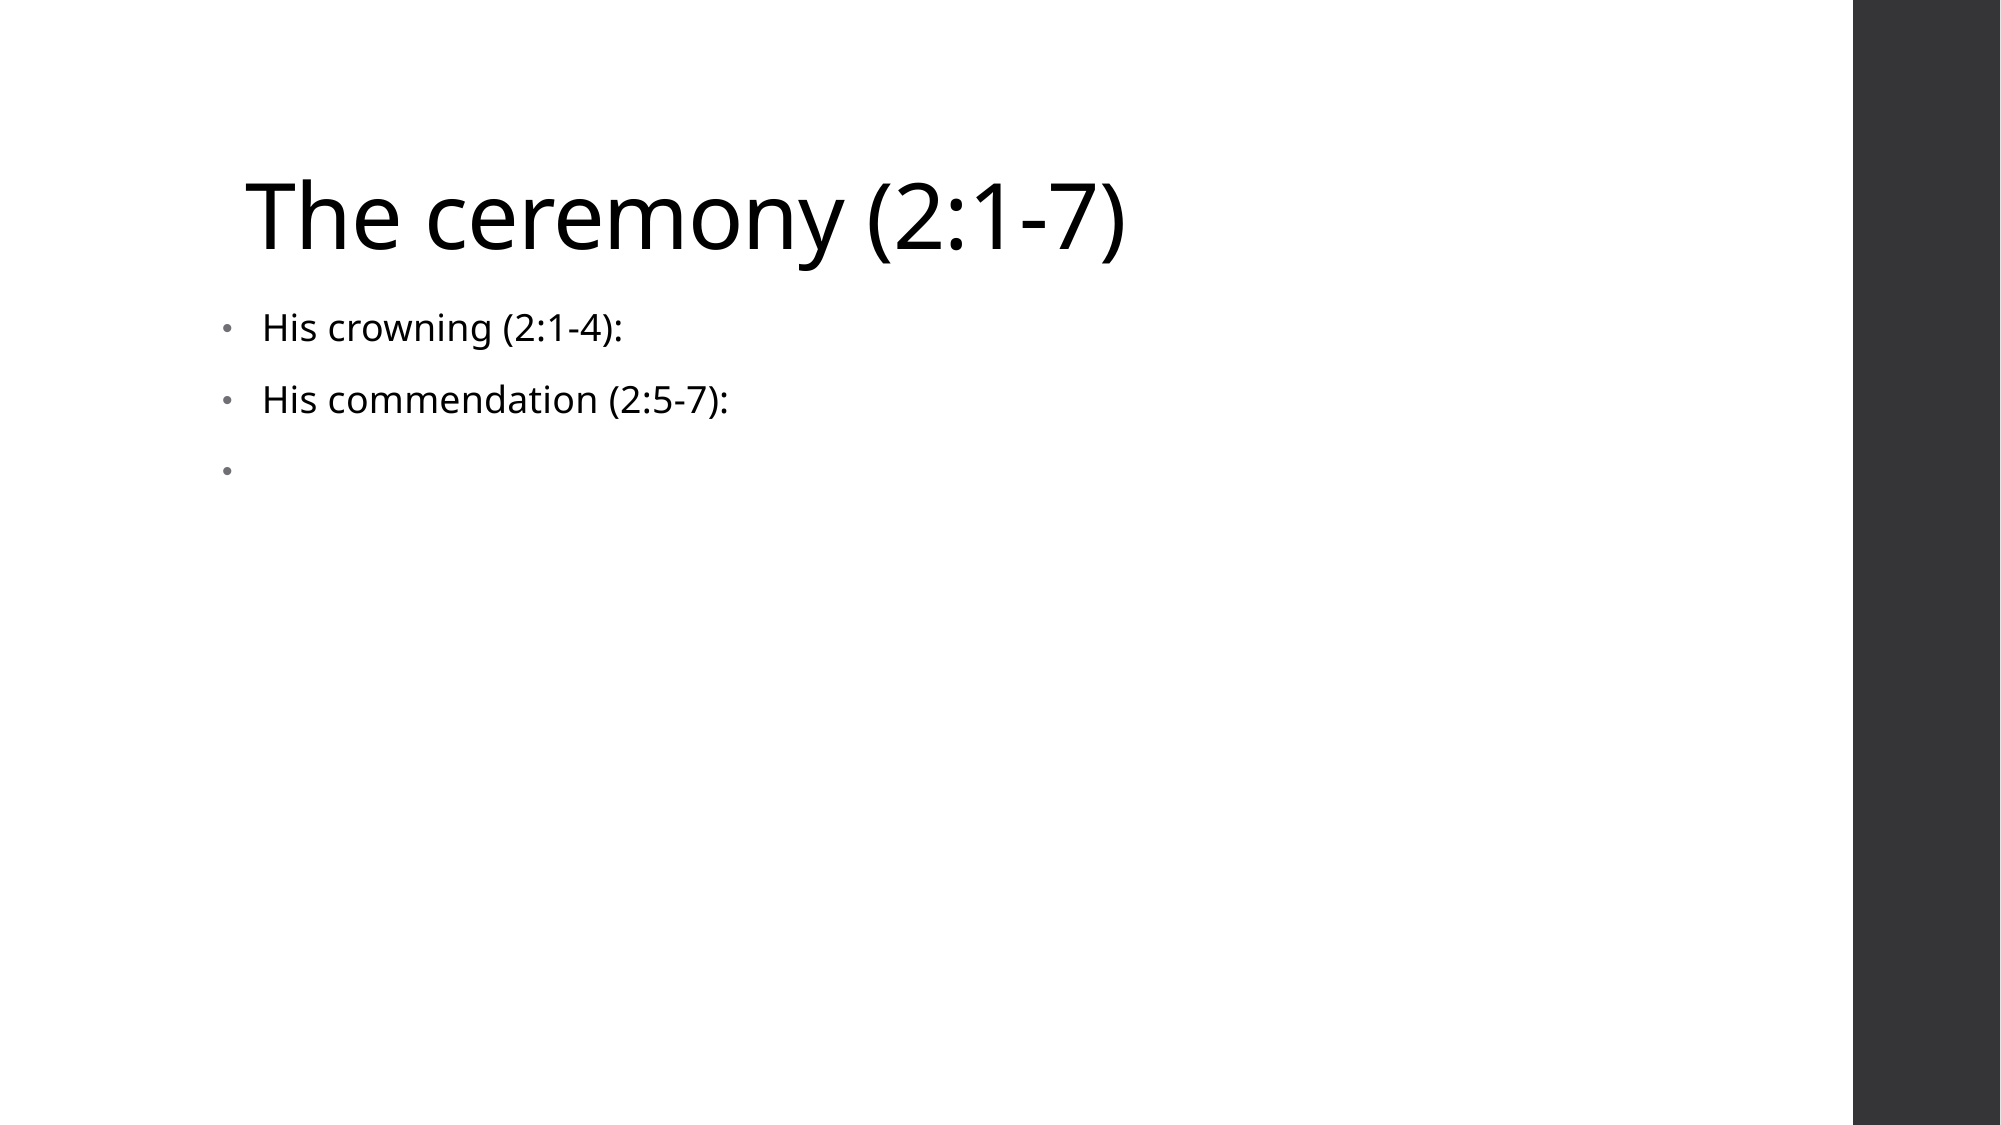

# The ceremony (2:1-7)
 His crowning (2:1-4):
 His commendation (2:5-7):